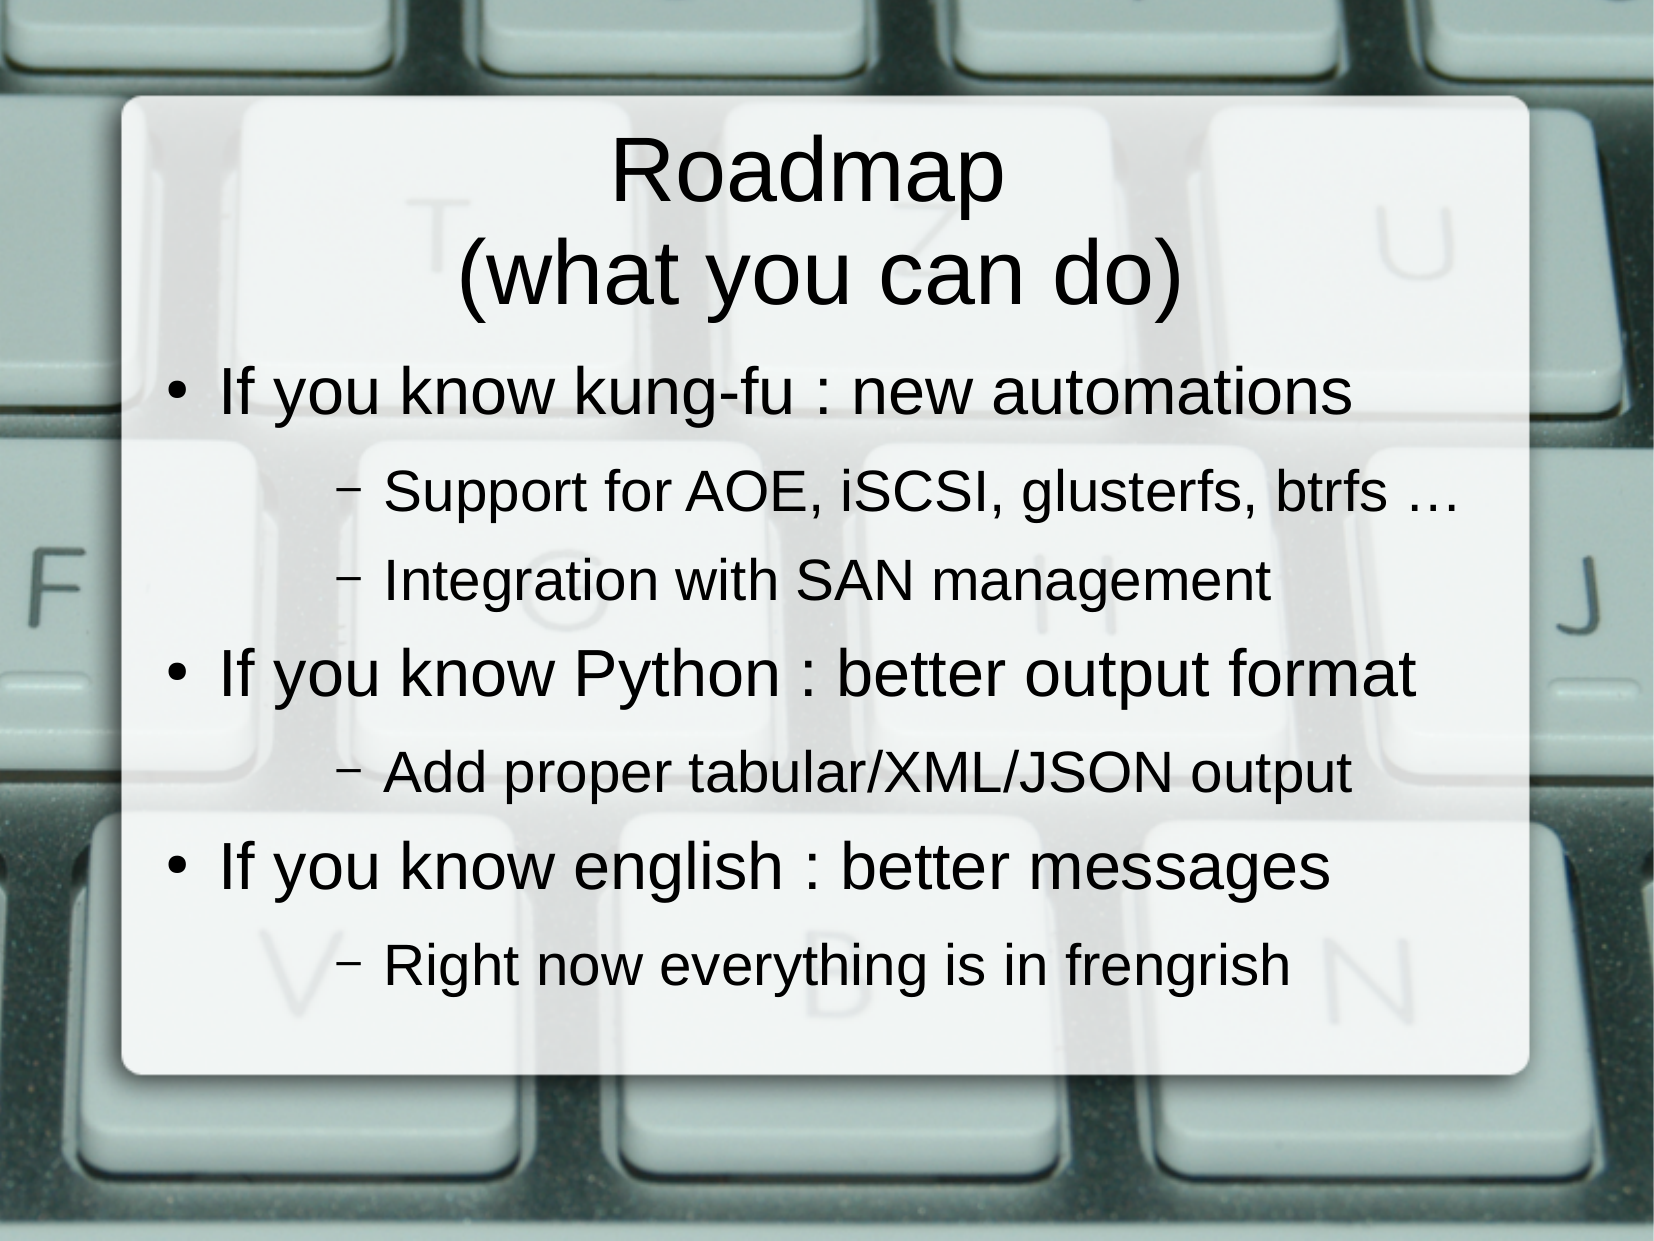

# Roadmap (what you can do)
If you know kung-fu : new automations
Support for AOE, iSCSI, glusterfs, btrfs …
Integration with SAN management
If you know Python : better output format
Add proper tabular/XML/JSON output
If you know english : better messages
Right now everything is in frengrish